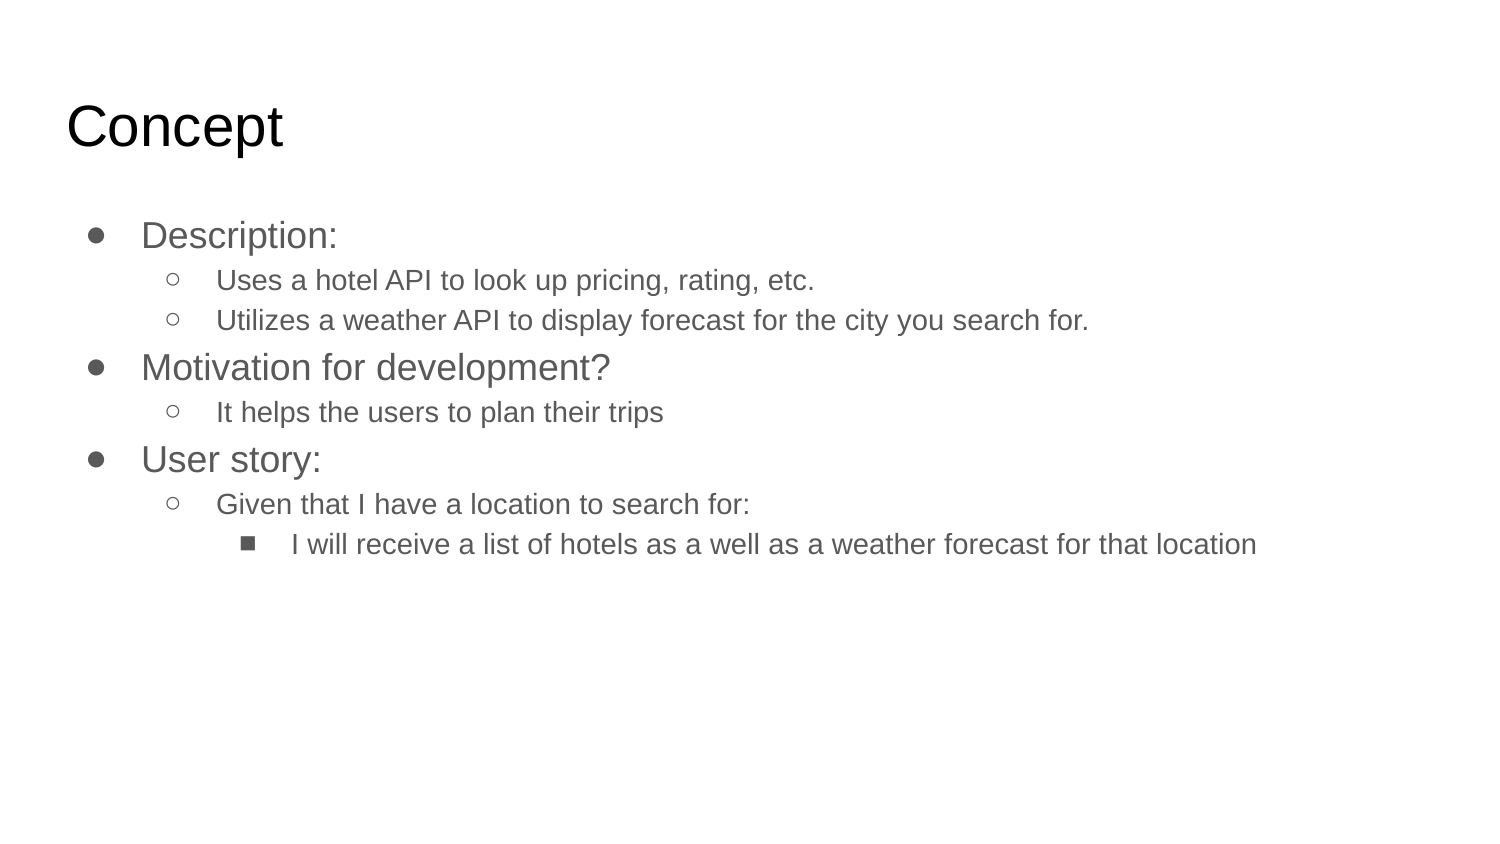

# Concept
Description:
Uses a hotel API to look up pricing, rating, etc.
Utilizes a weather API to display forecast for the city you search for.
Motivation for development?
It helps the users to plan their trips
User story:
Given that I have a location to search for:
I will receive a list of hotels as a well as a weather forecast for that location